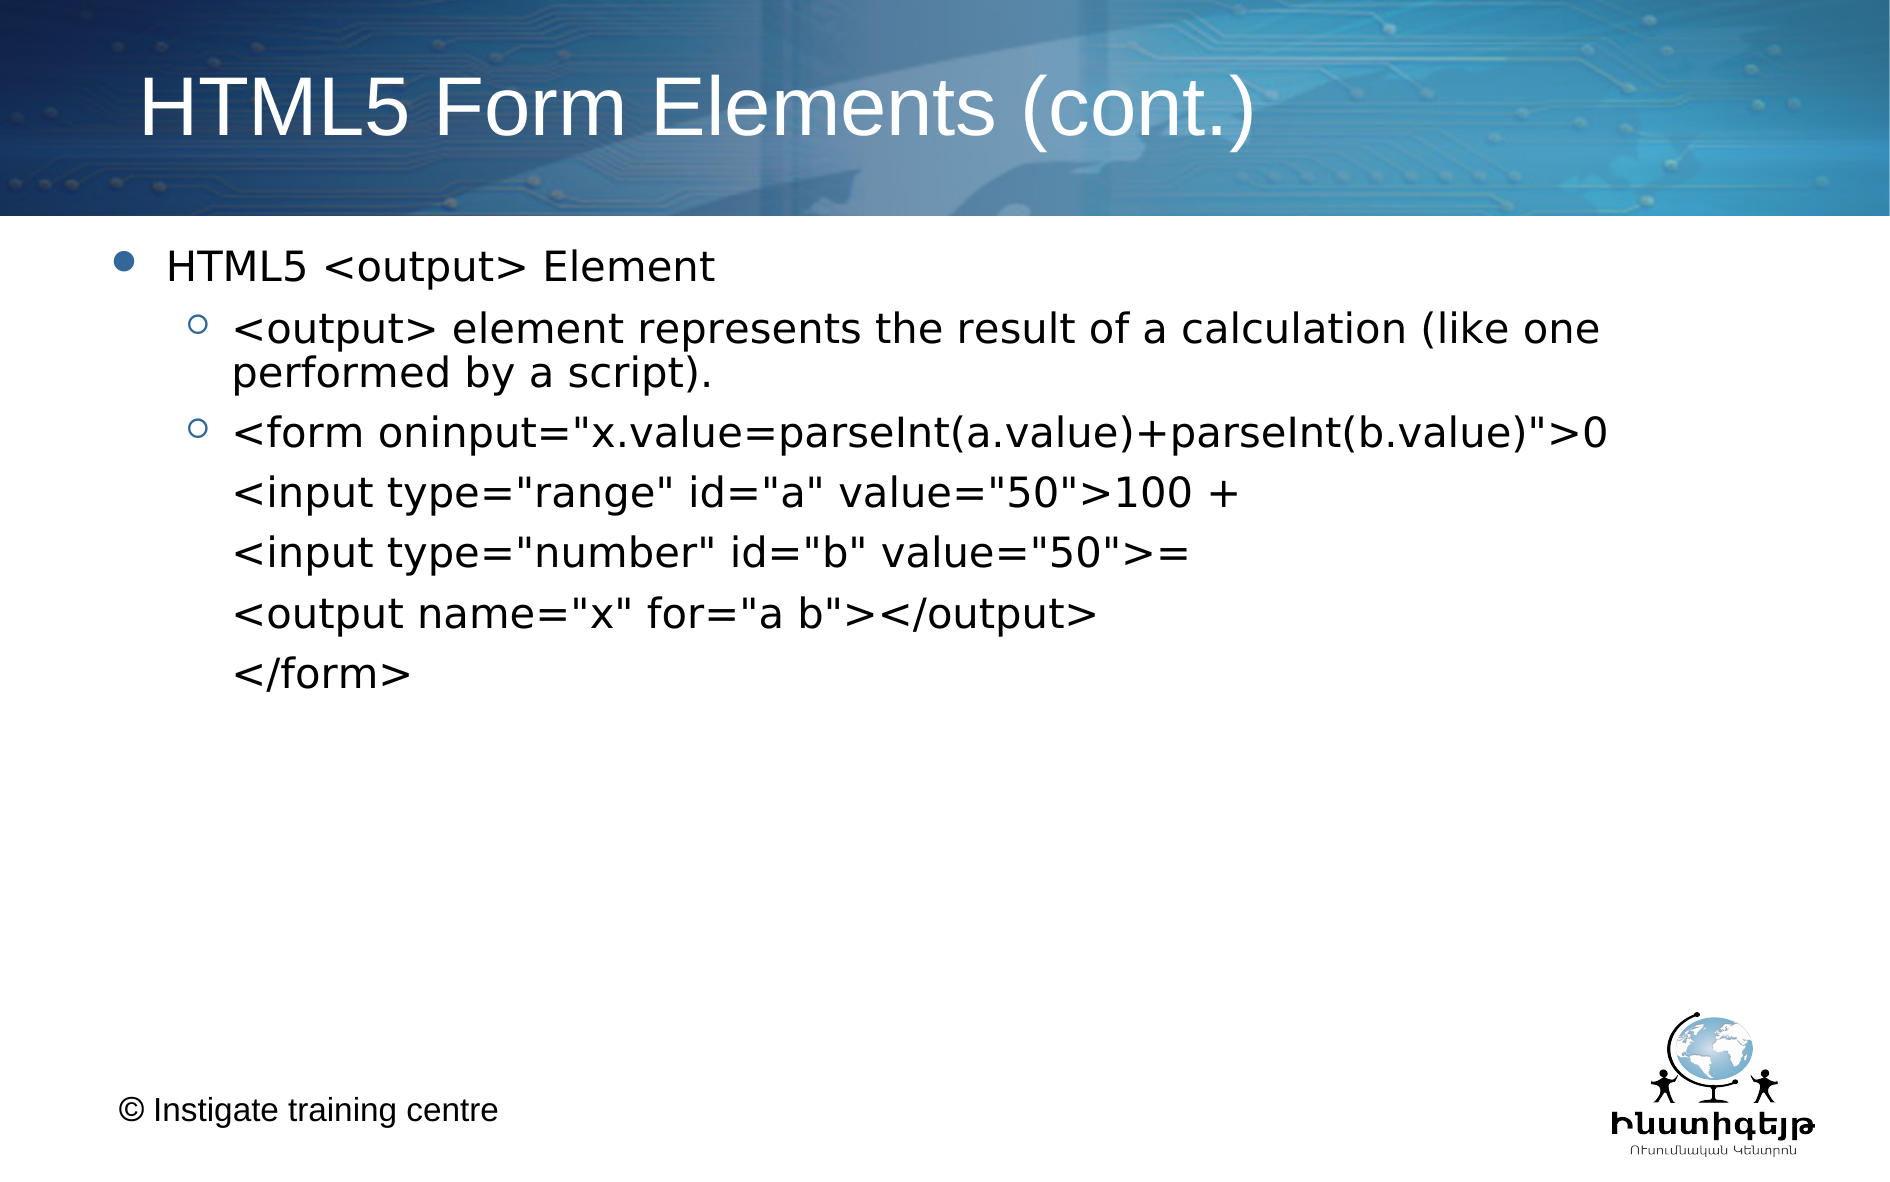

HTML5 Form Elements (cont.)
# HTML5 <output> Element
<output> element represents the result of a calculation (like one performed by a script).
<form oninput="x.value=parseInt(a.value)+parseInt(b.value)">0
<input type="range" id="a" value="50">100 +
<input type="number" id="b" value="50">=
<output name="x" for="a b"></output>
</form>